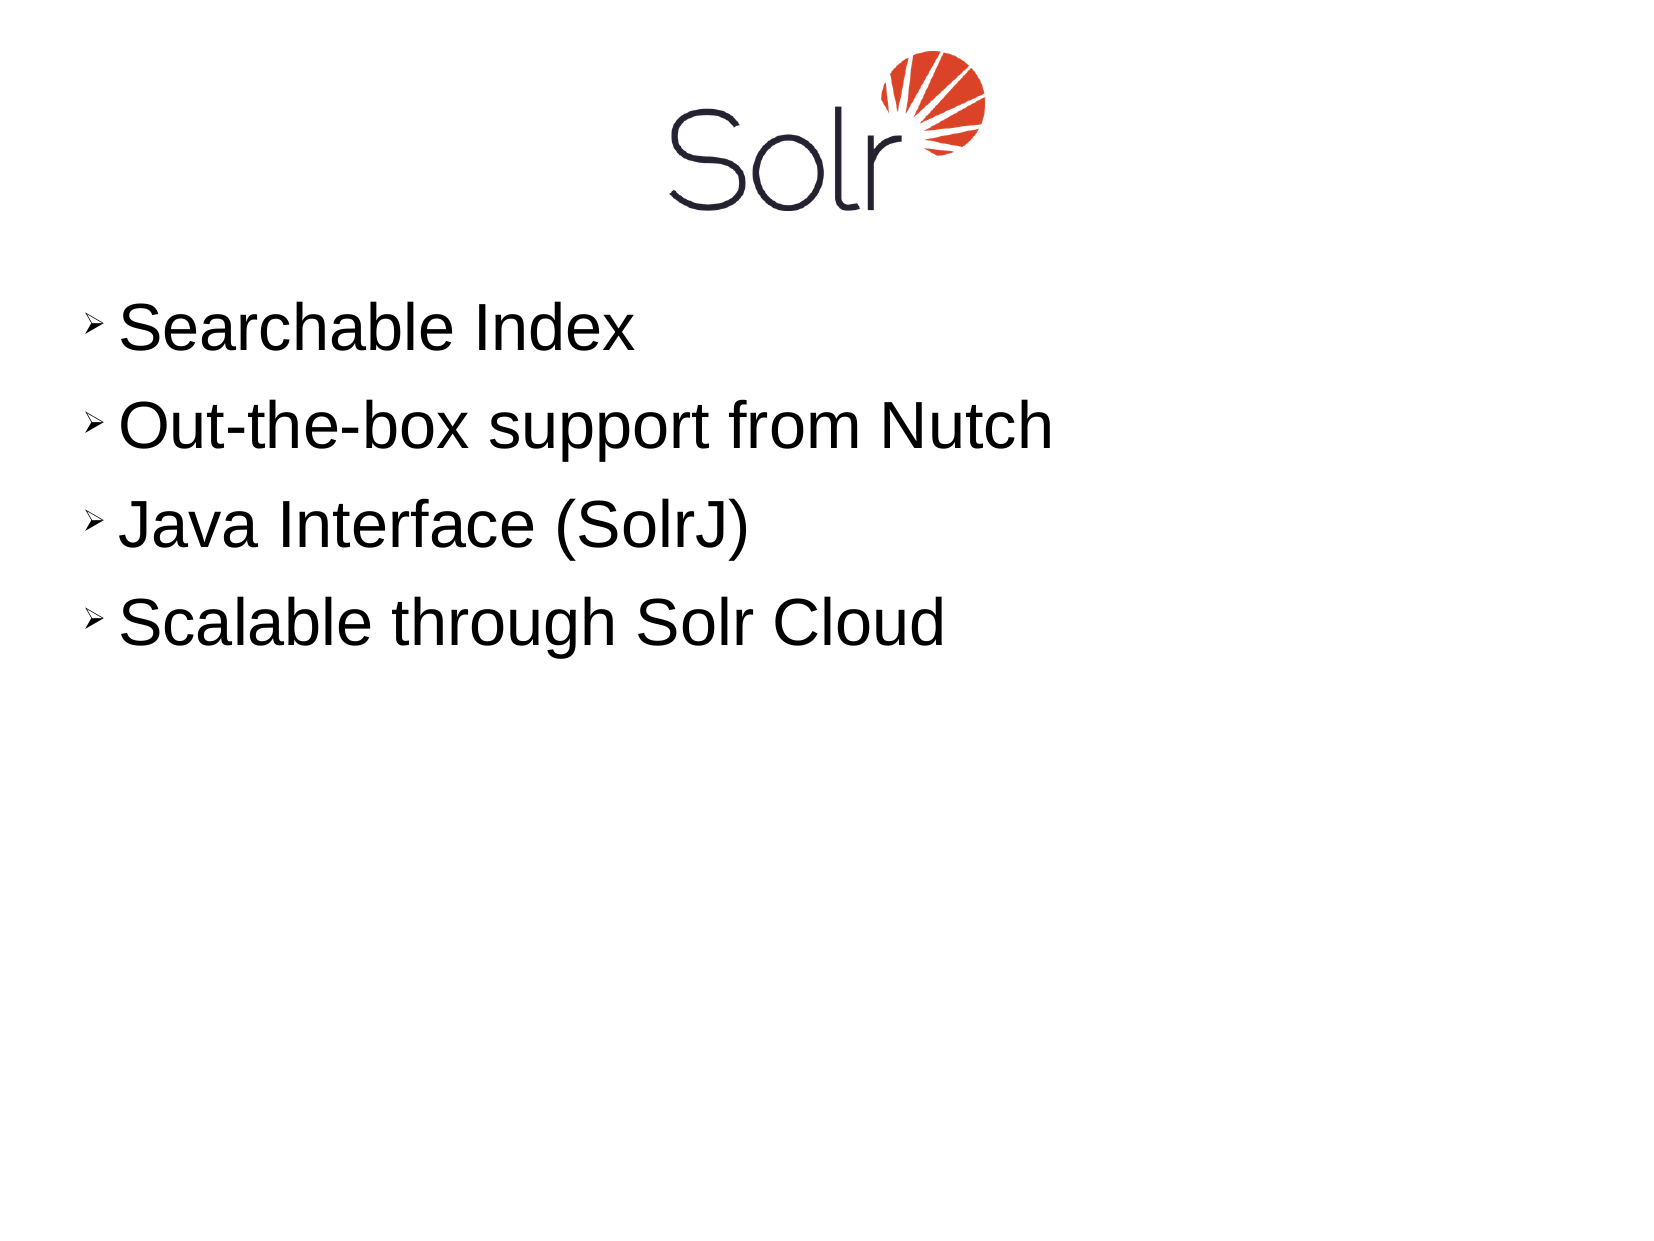

# Searchable Index
Out-the-box support from Nutch
Java Interface (SolrJ)
Scalable through Solr Cloud